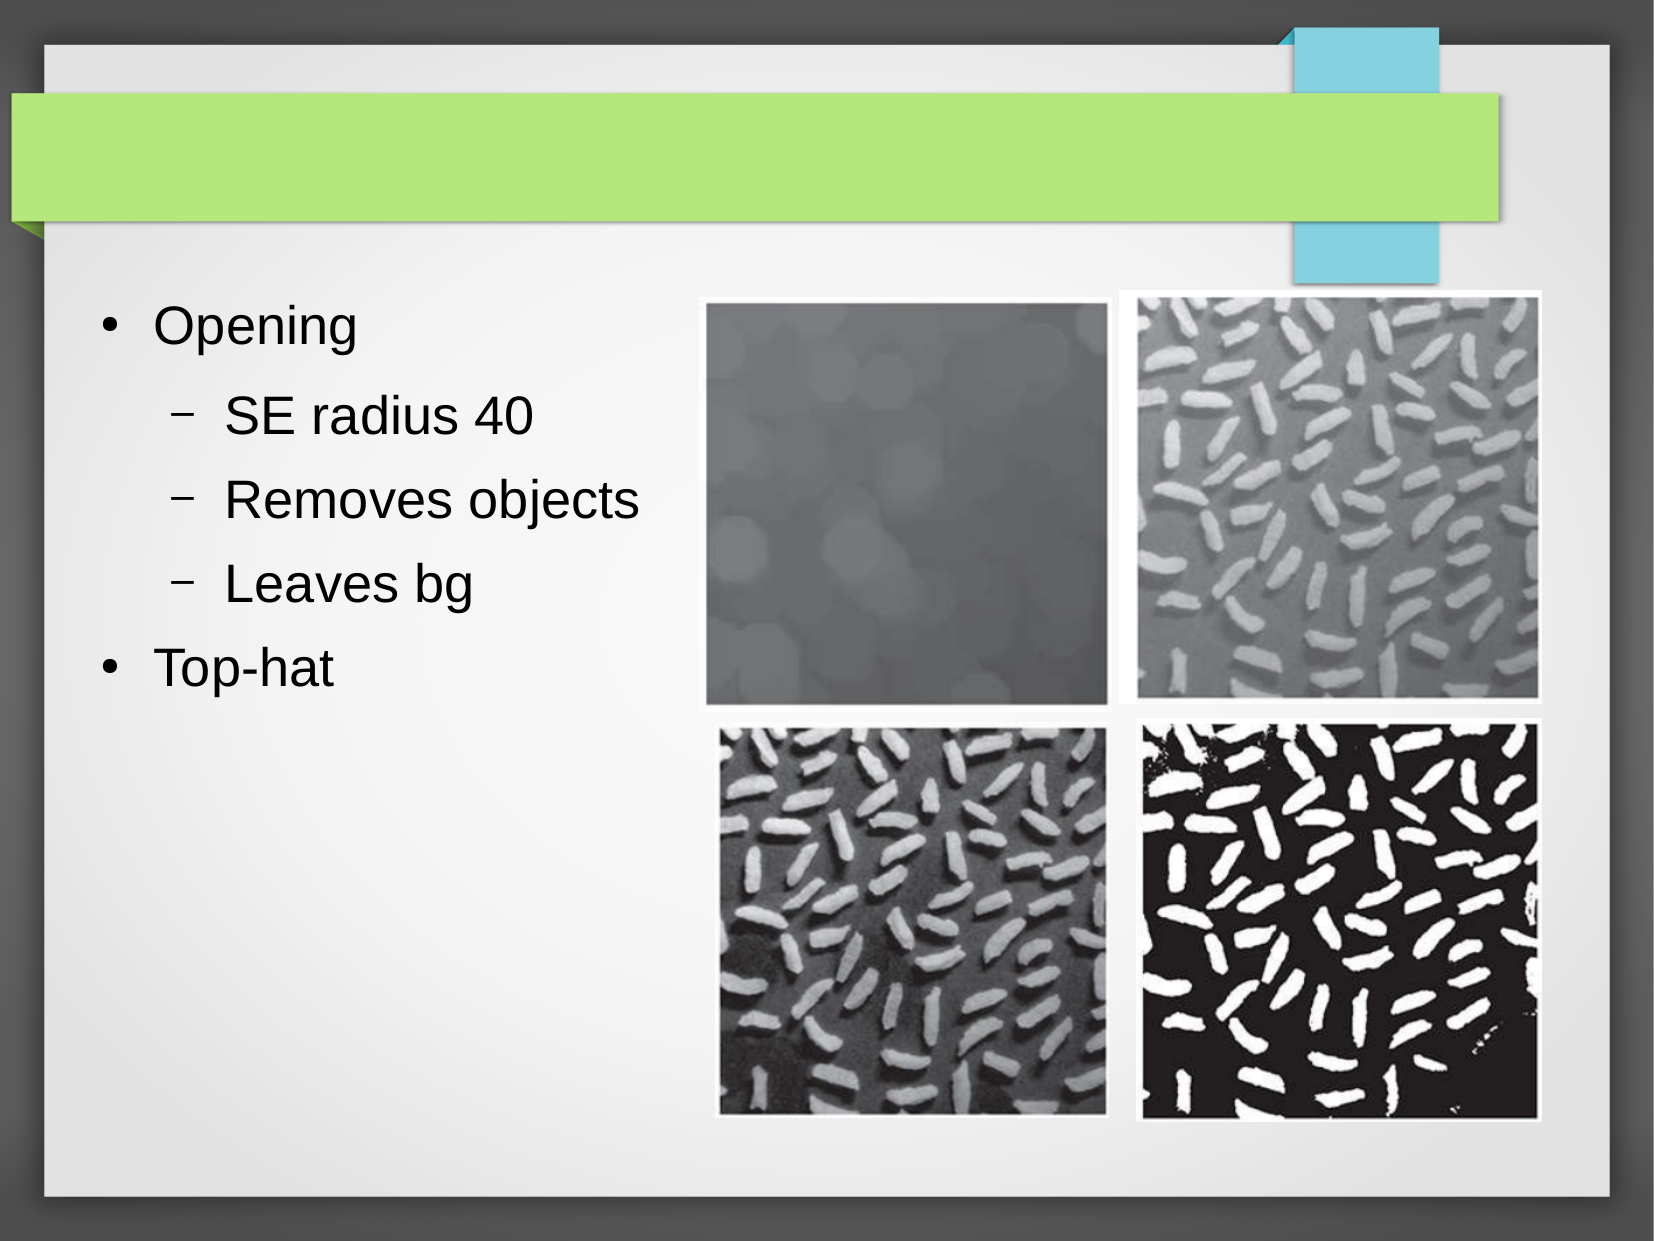

#
Opening
SE radius 40
Removes objects
Leaves bg
Top-hat